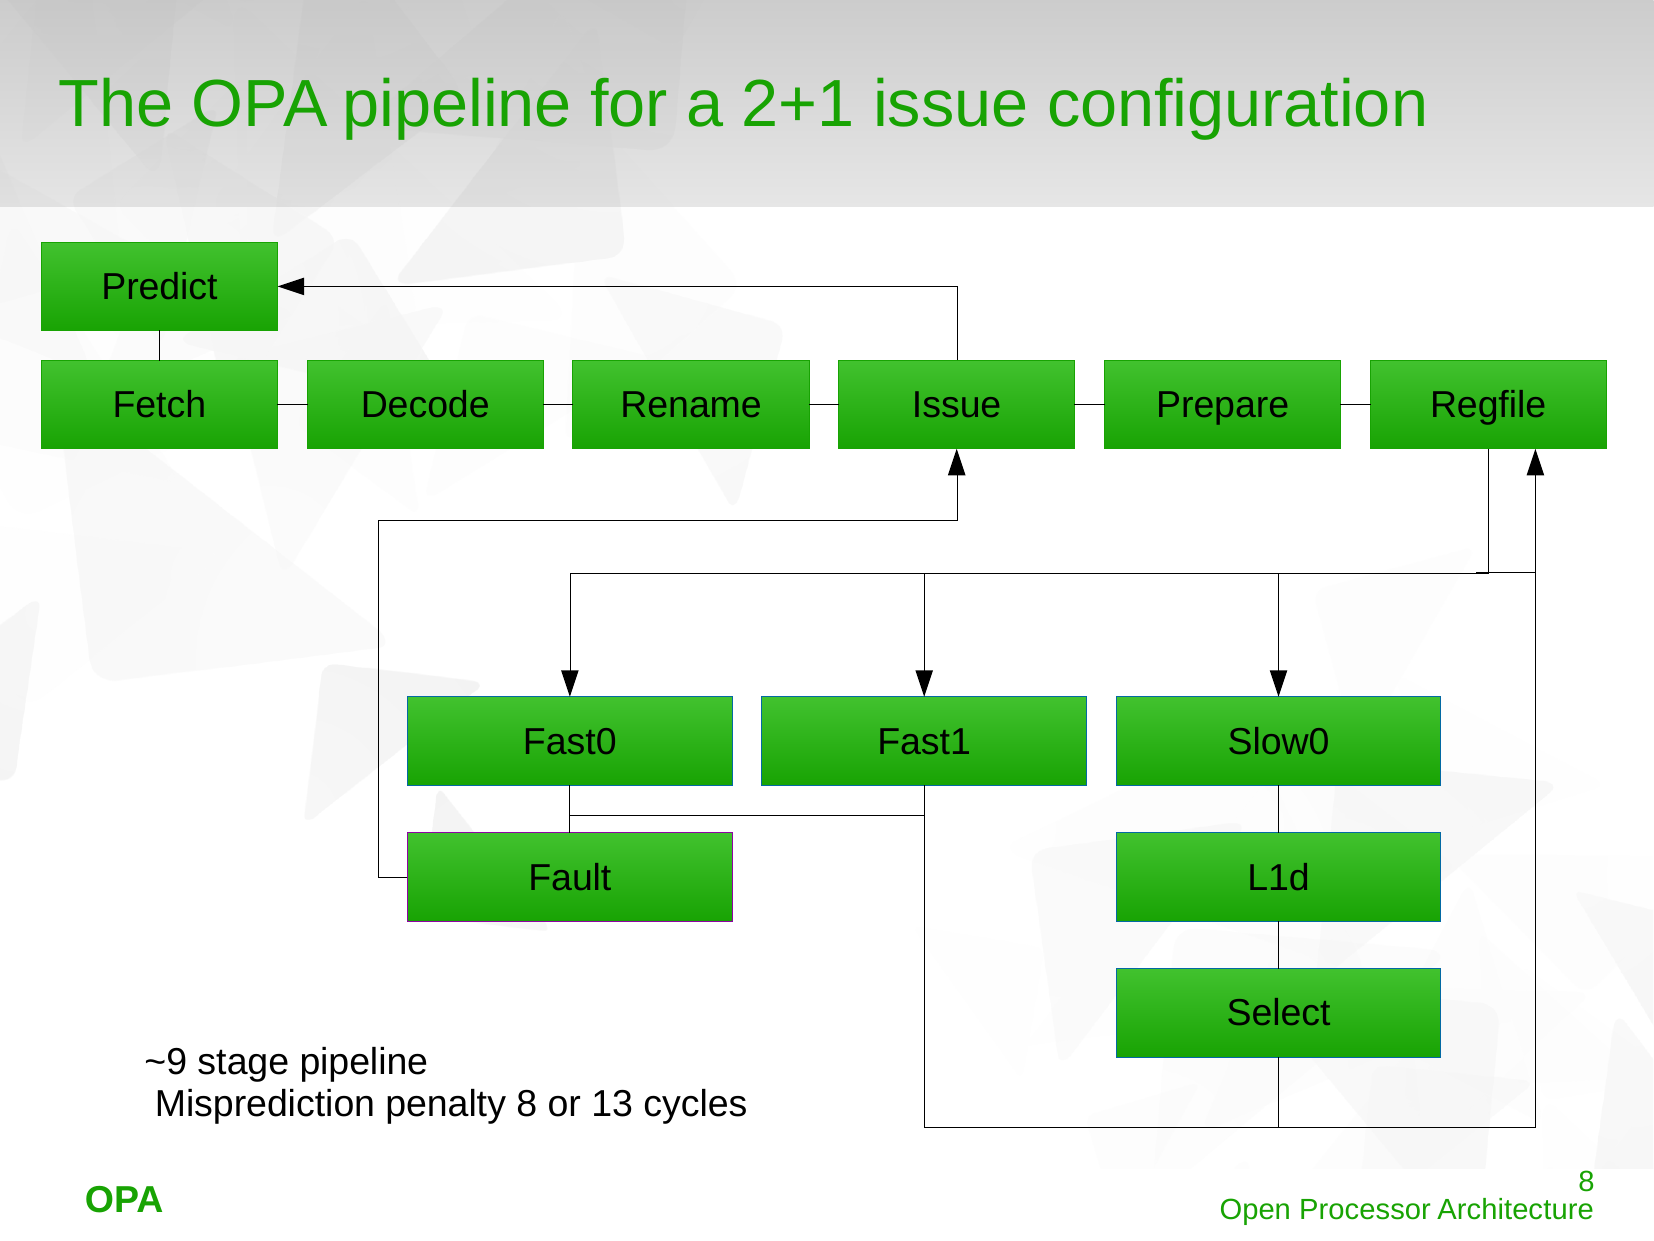

# The OPA pipeline for a 2+1 issue configuration
Predict
Fetch
Decode
Rename
Issue
Prepare
Regfile
Fast0
Fast1
Slow0
Fault
L1d
Select
~9 stage pipeline
 Misprediction penalty 8 or 13 cycles
8
Open Processor Architecture